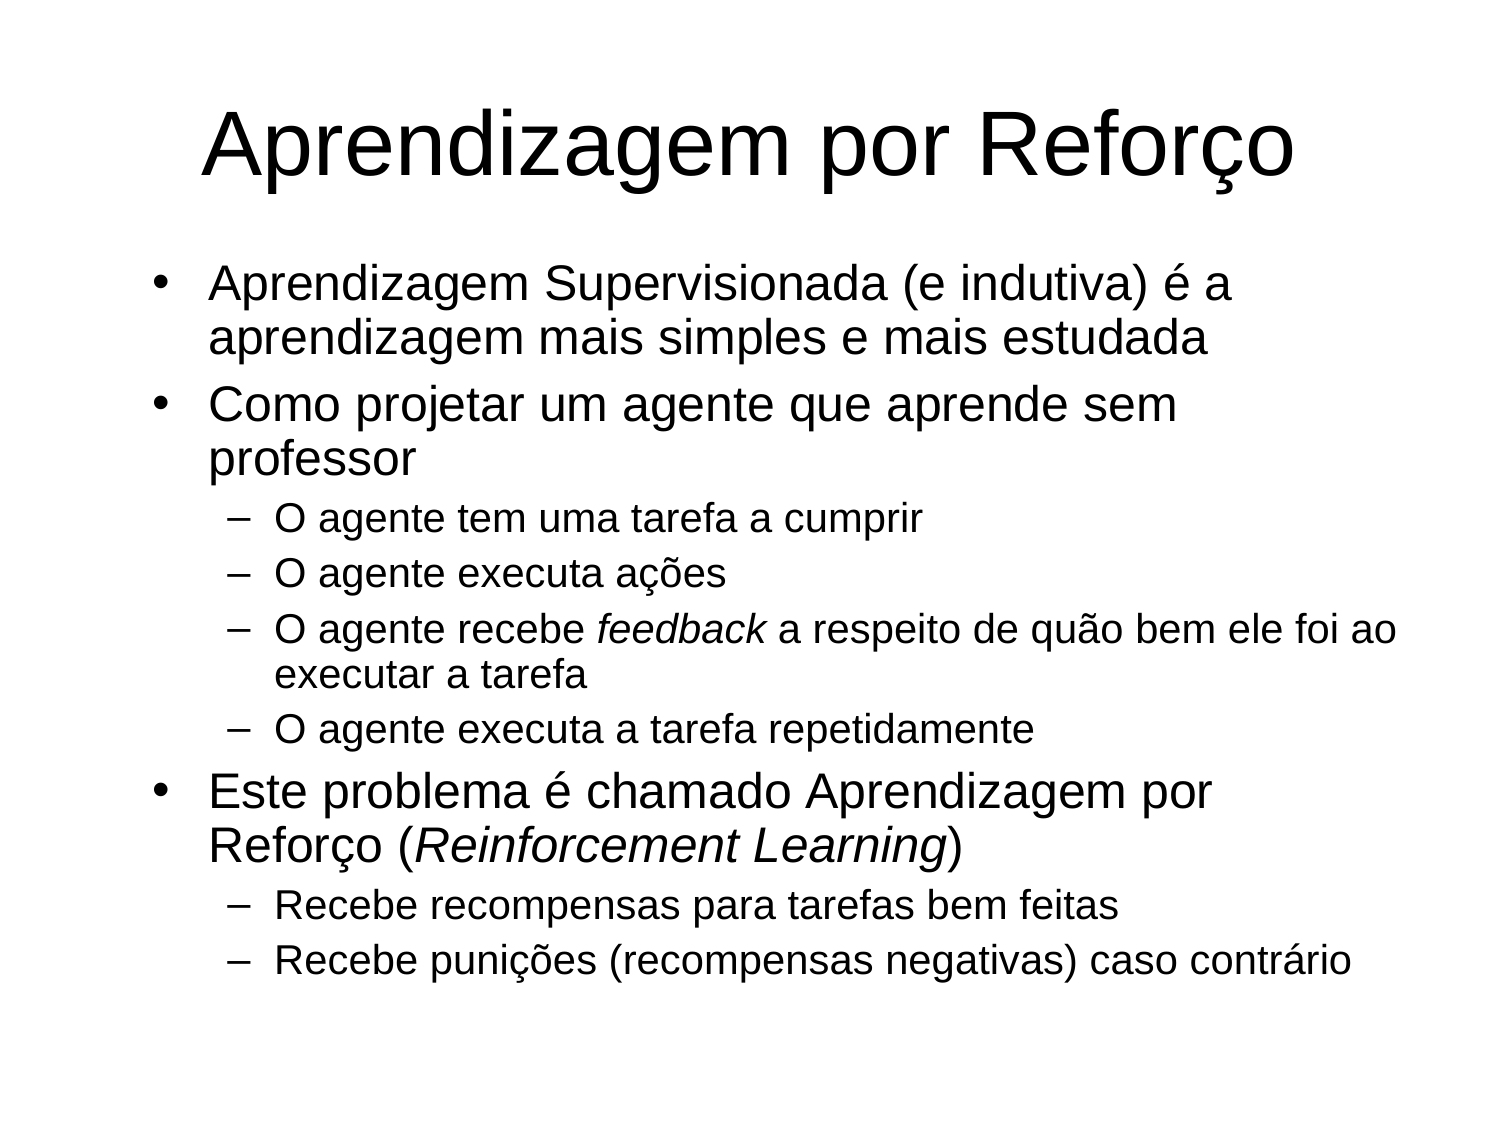

# Aprendizagem por Reforço
Aprendizagem Supervisionada (e indutiva) é a aprendizagem mais simples e mais estudada
Como projetar um agente que aprende sem professor
O agente tem uma tarefa a cumprir
O agente executa ações
O agente recebe feedback a respeito de quão bem ele foi ao executar a tarefa
O agente executa a tarefa repetidamente
Este problema é chamado Aprendizagem por Reforço (Reinforcement Learning)
Recebe recompensas para tarefas bem feitas
Recebe punições (recompensas negativas) caso contrário